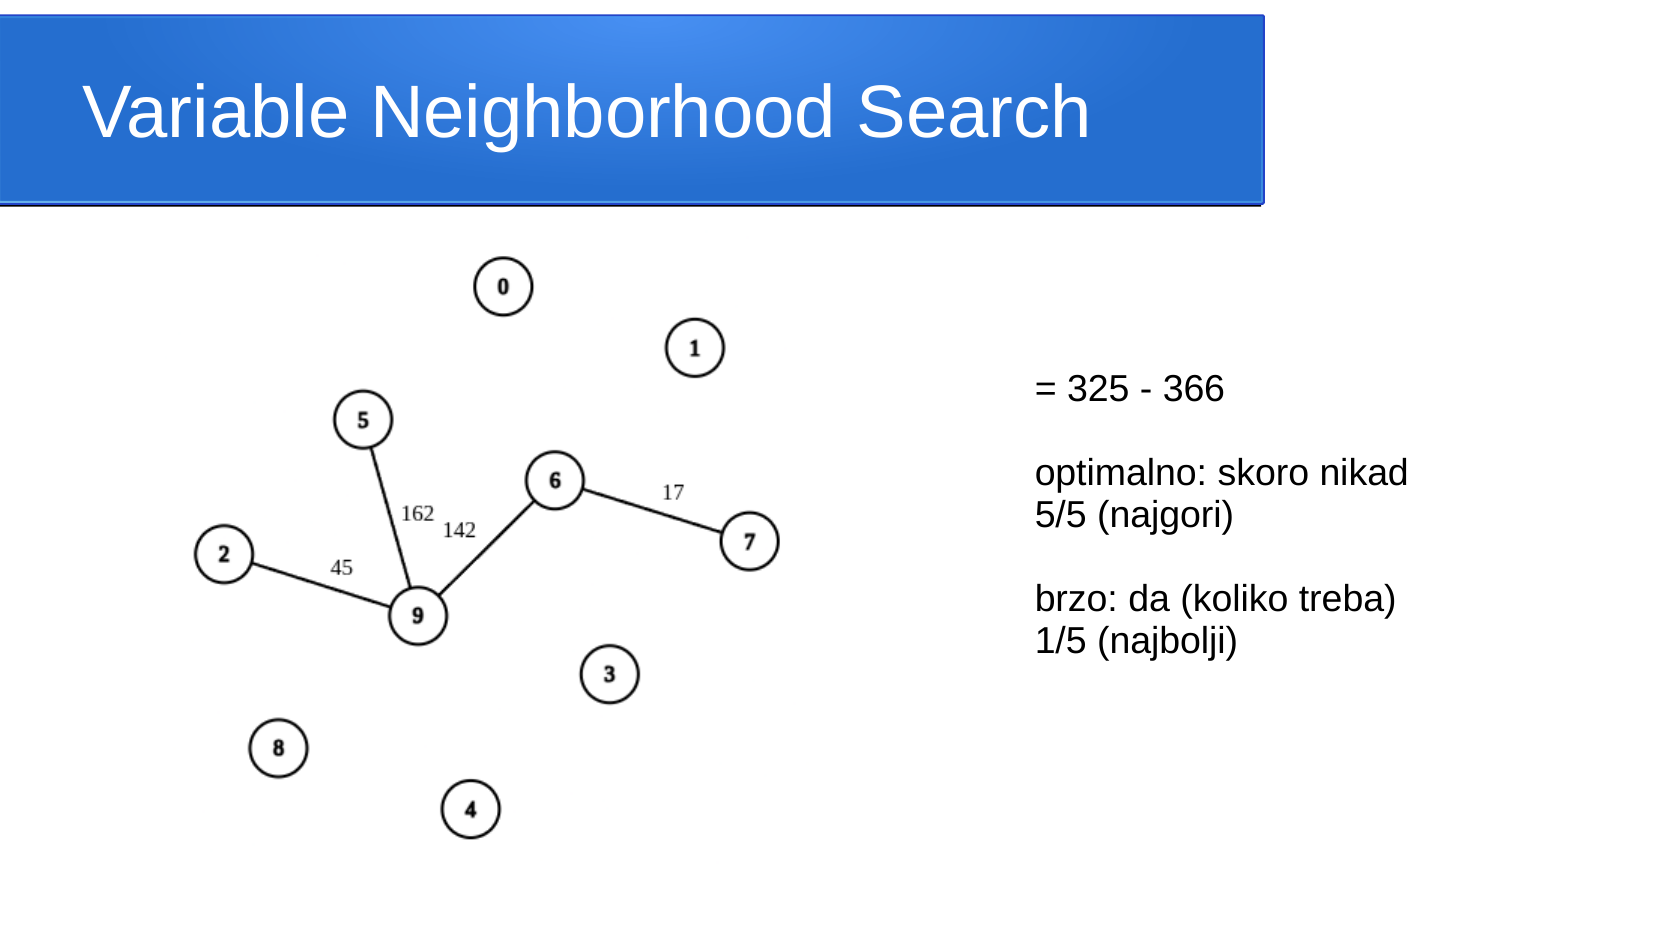

# Variable Neighborhood Search
= 325 - 366
optimalno: skoro nikad
5/5 (najgori)
brzo: da (koliko treba)
1/5 (najbolji)